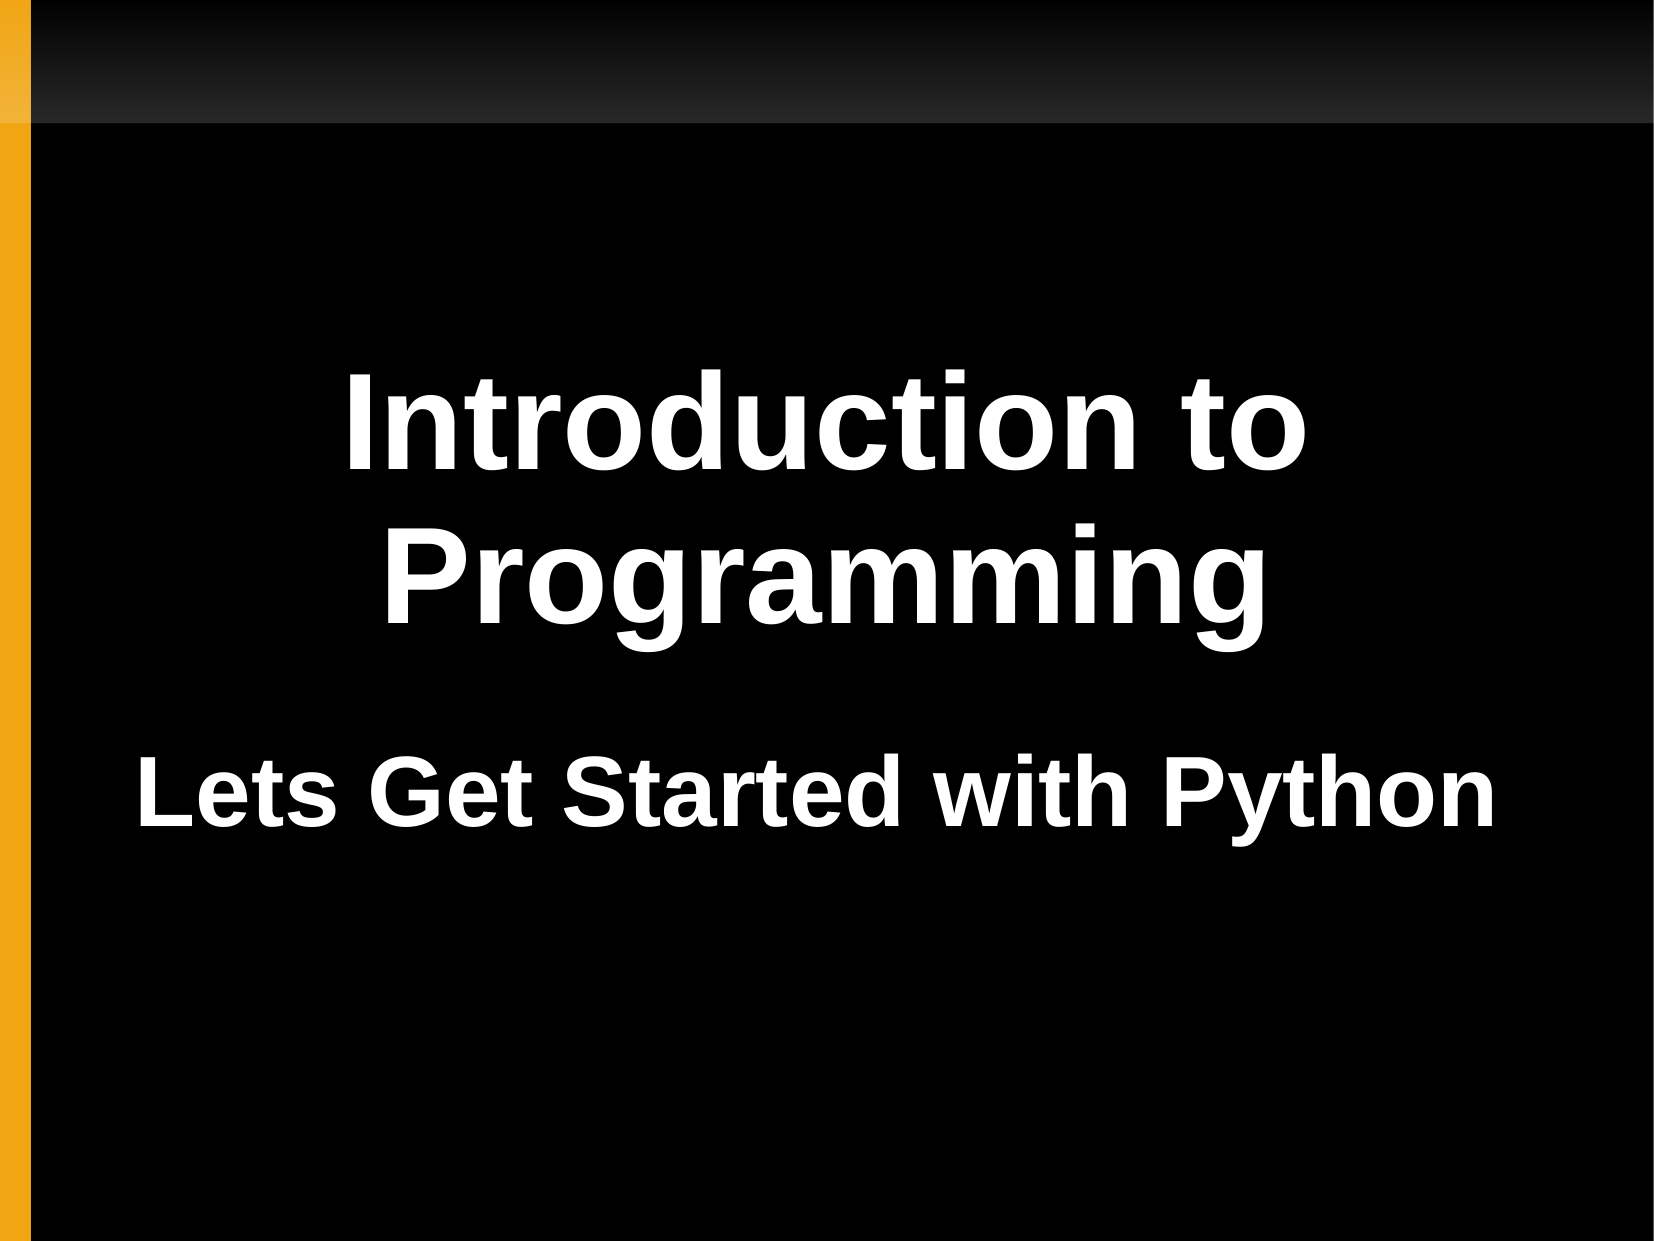

# Introduction to Programming
Lets Get Started with Python